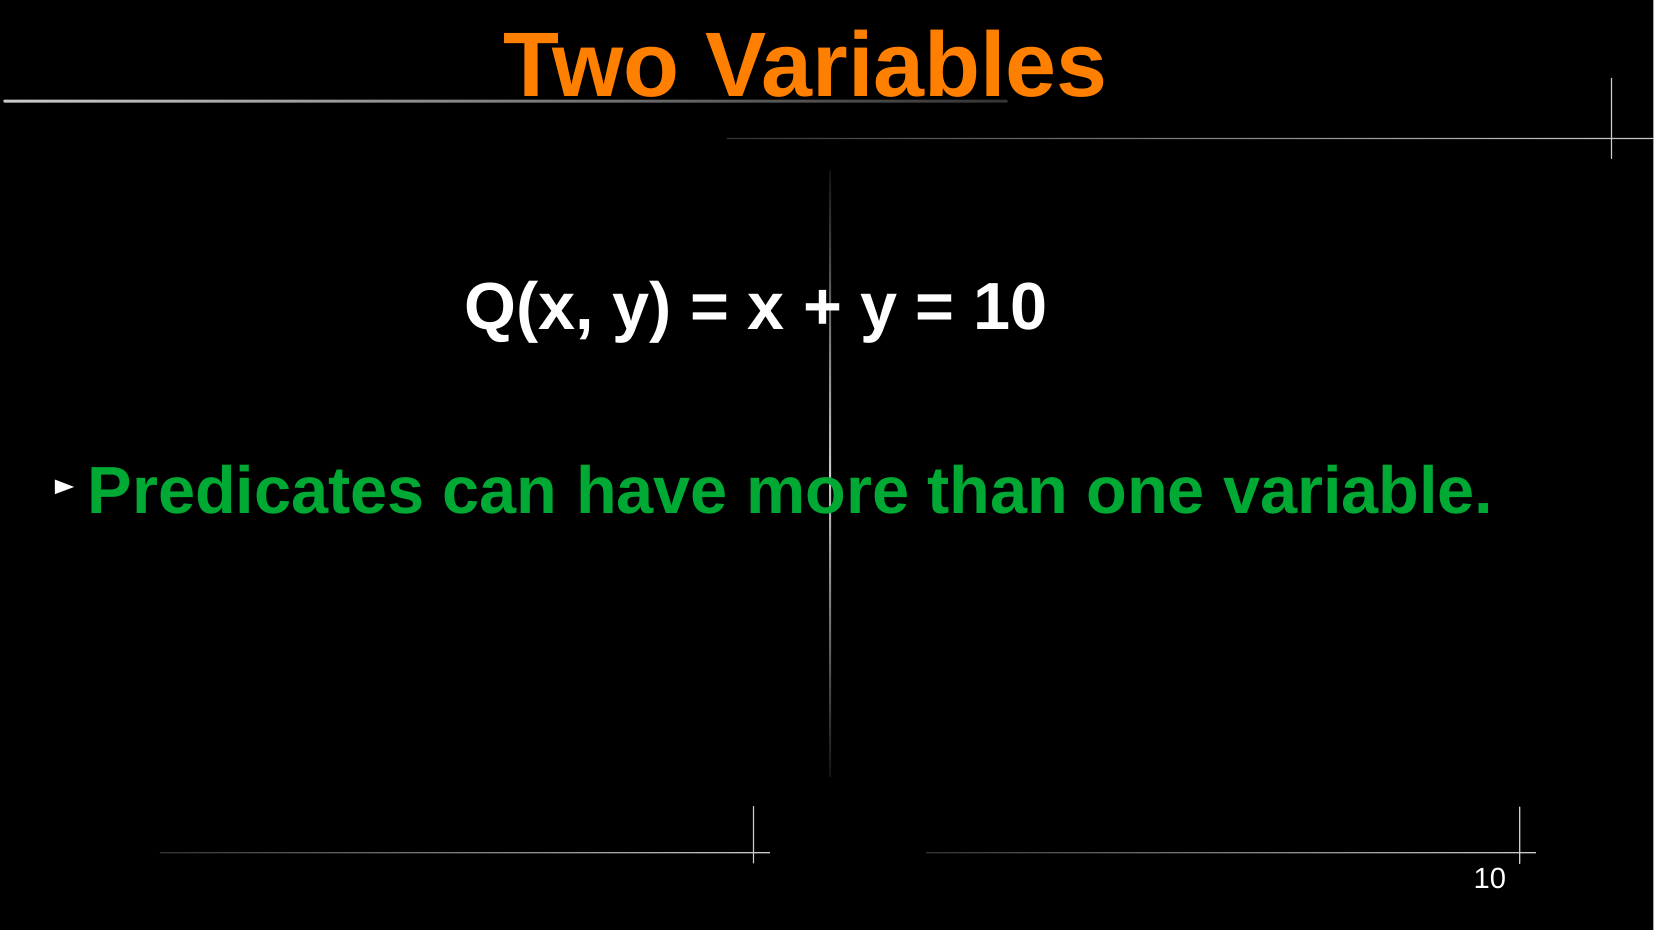

# Two Variables
Q(x, y) = x + y = 10
Predicates can have more than one variable.
10